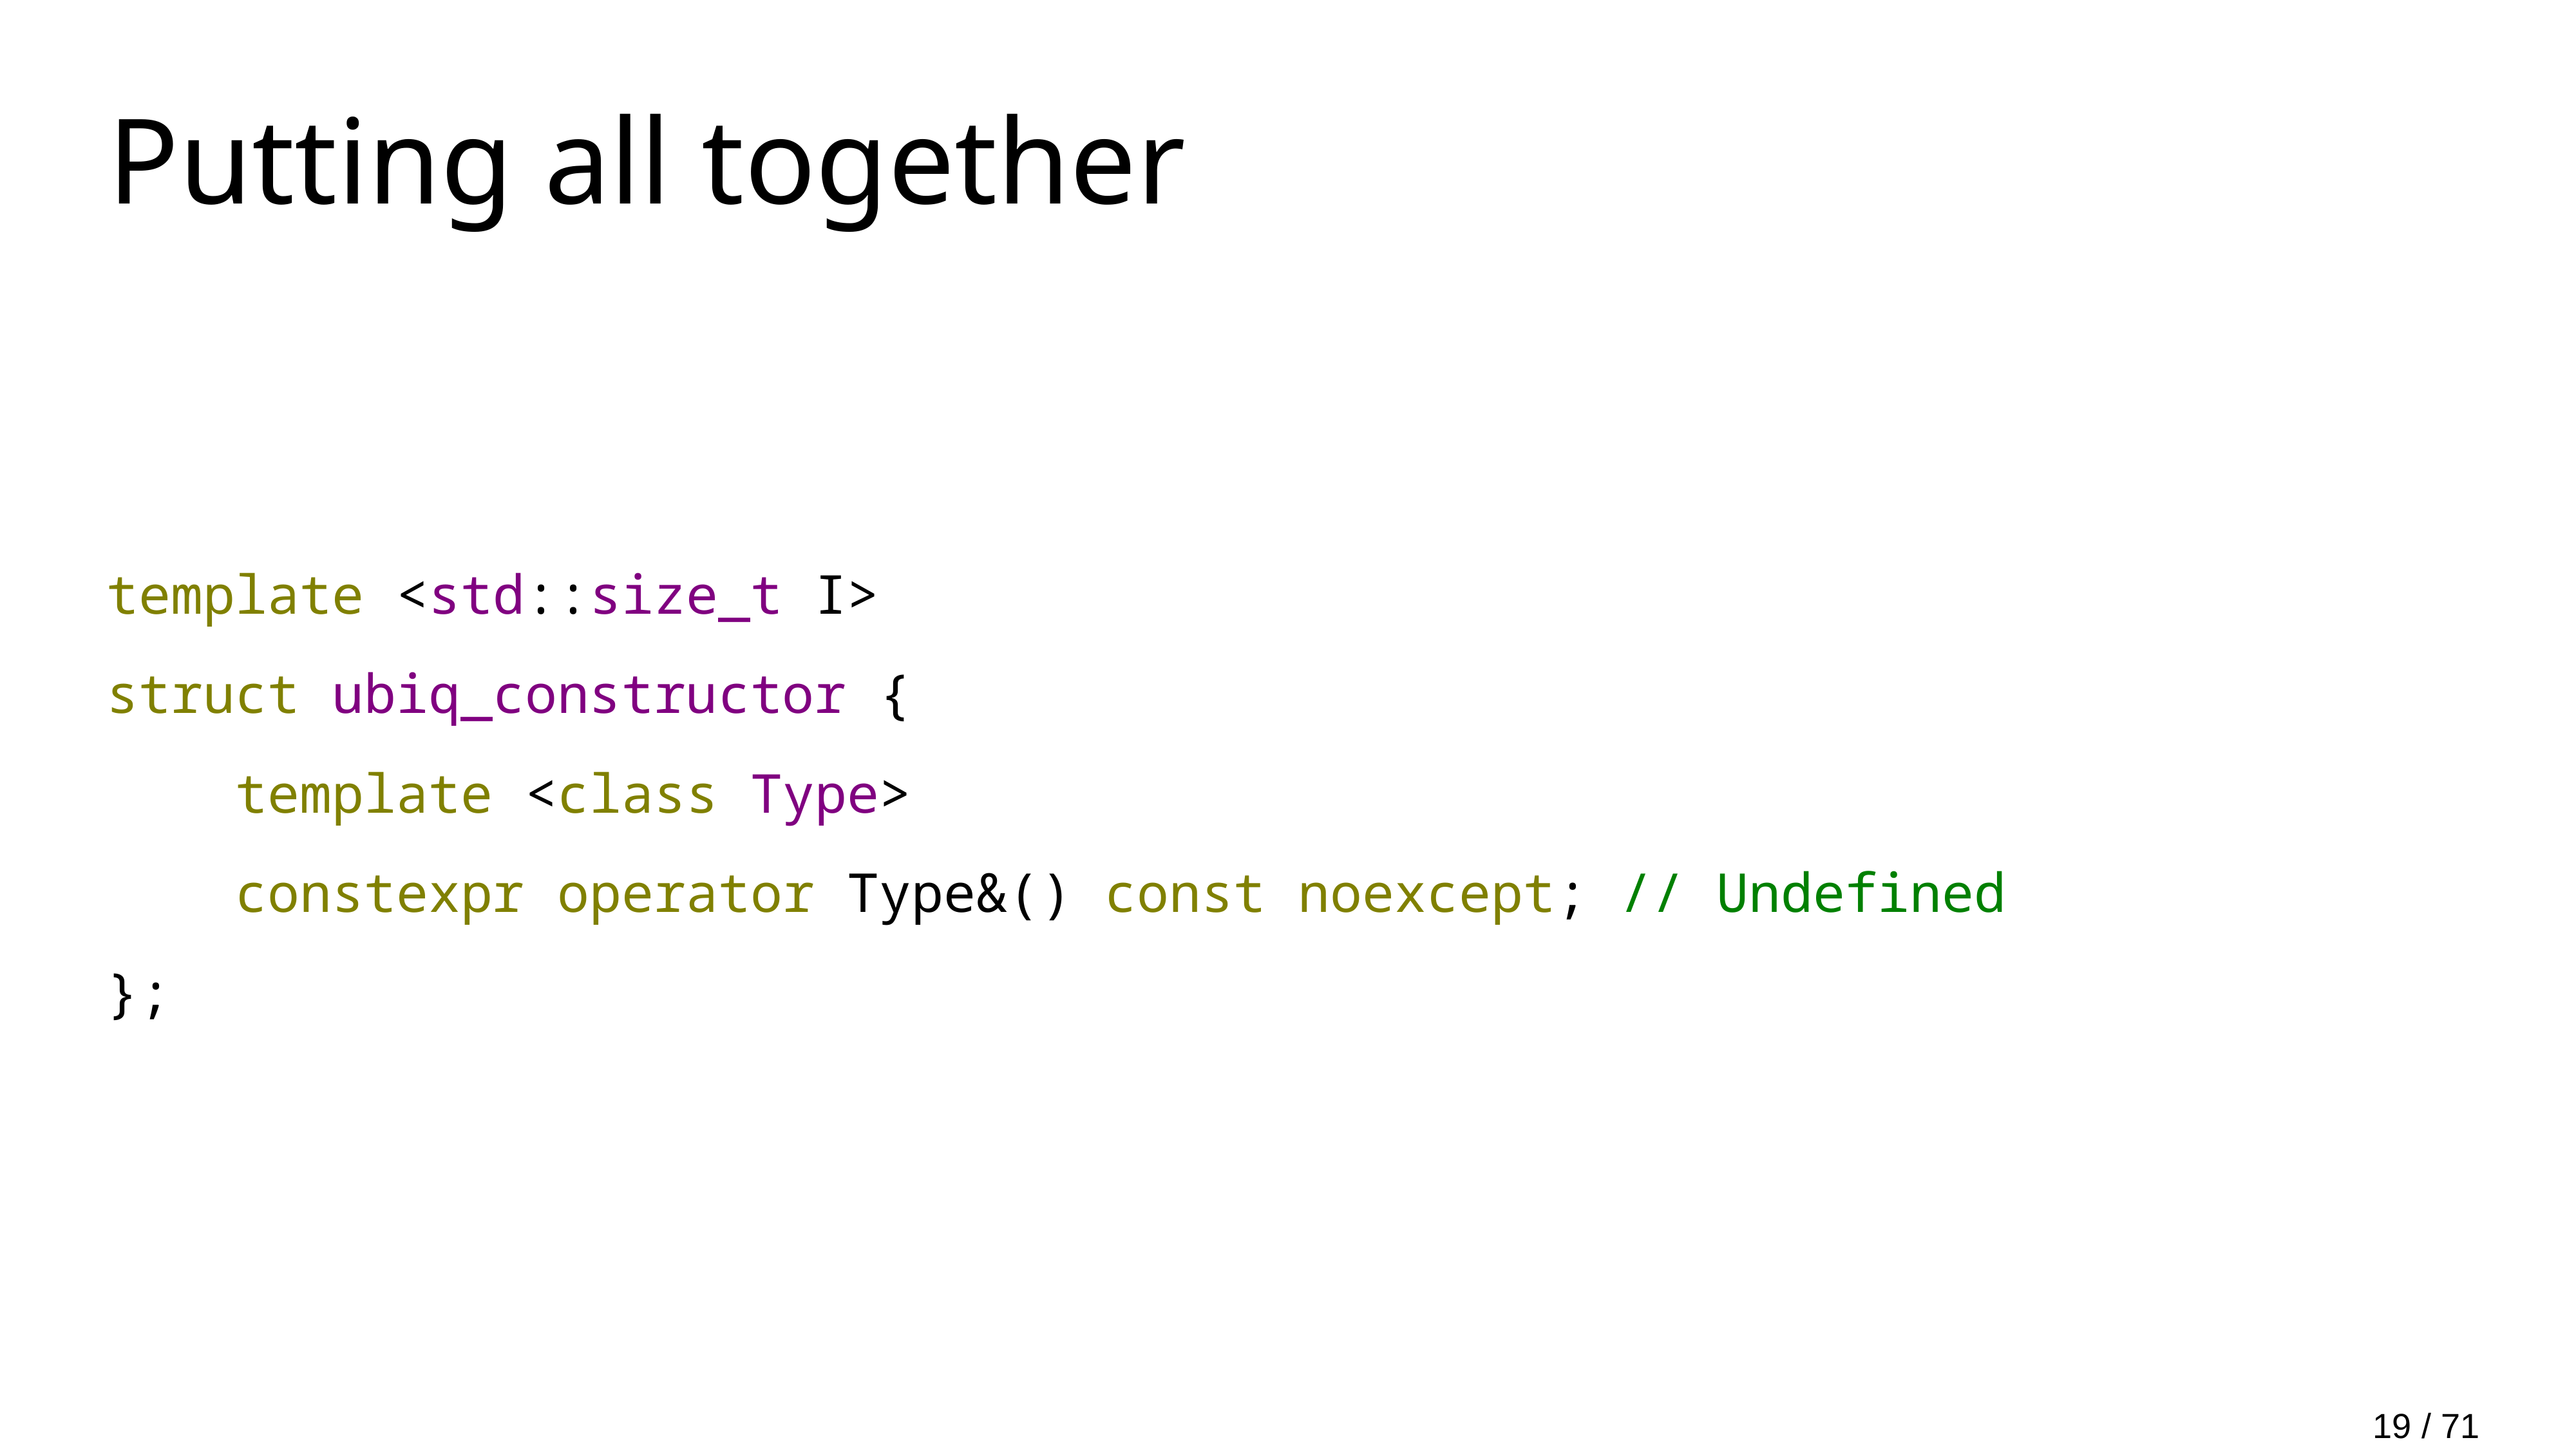

# Putting all together
template <std::size_t I>
struct ubiq_constructor {
 template <class Type>
 constexpr operator Type&() const noexcept; // Undefined
};